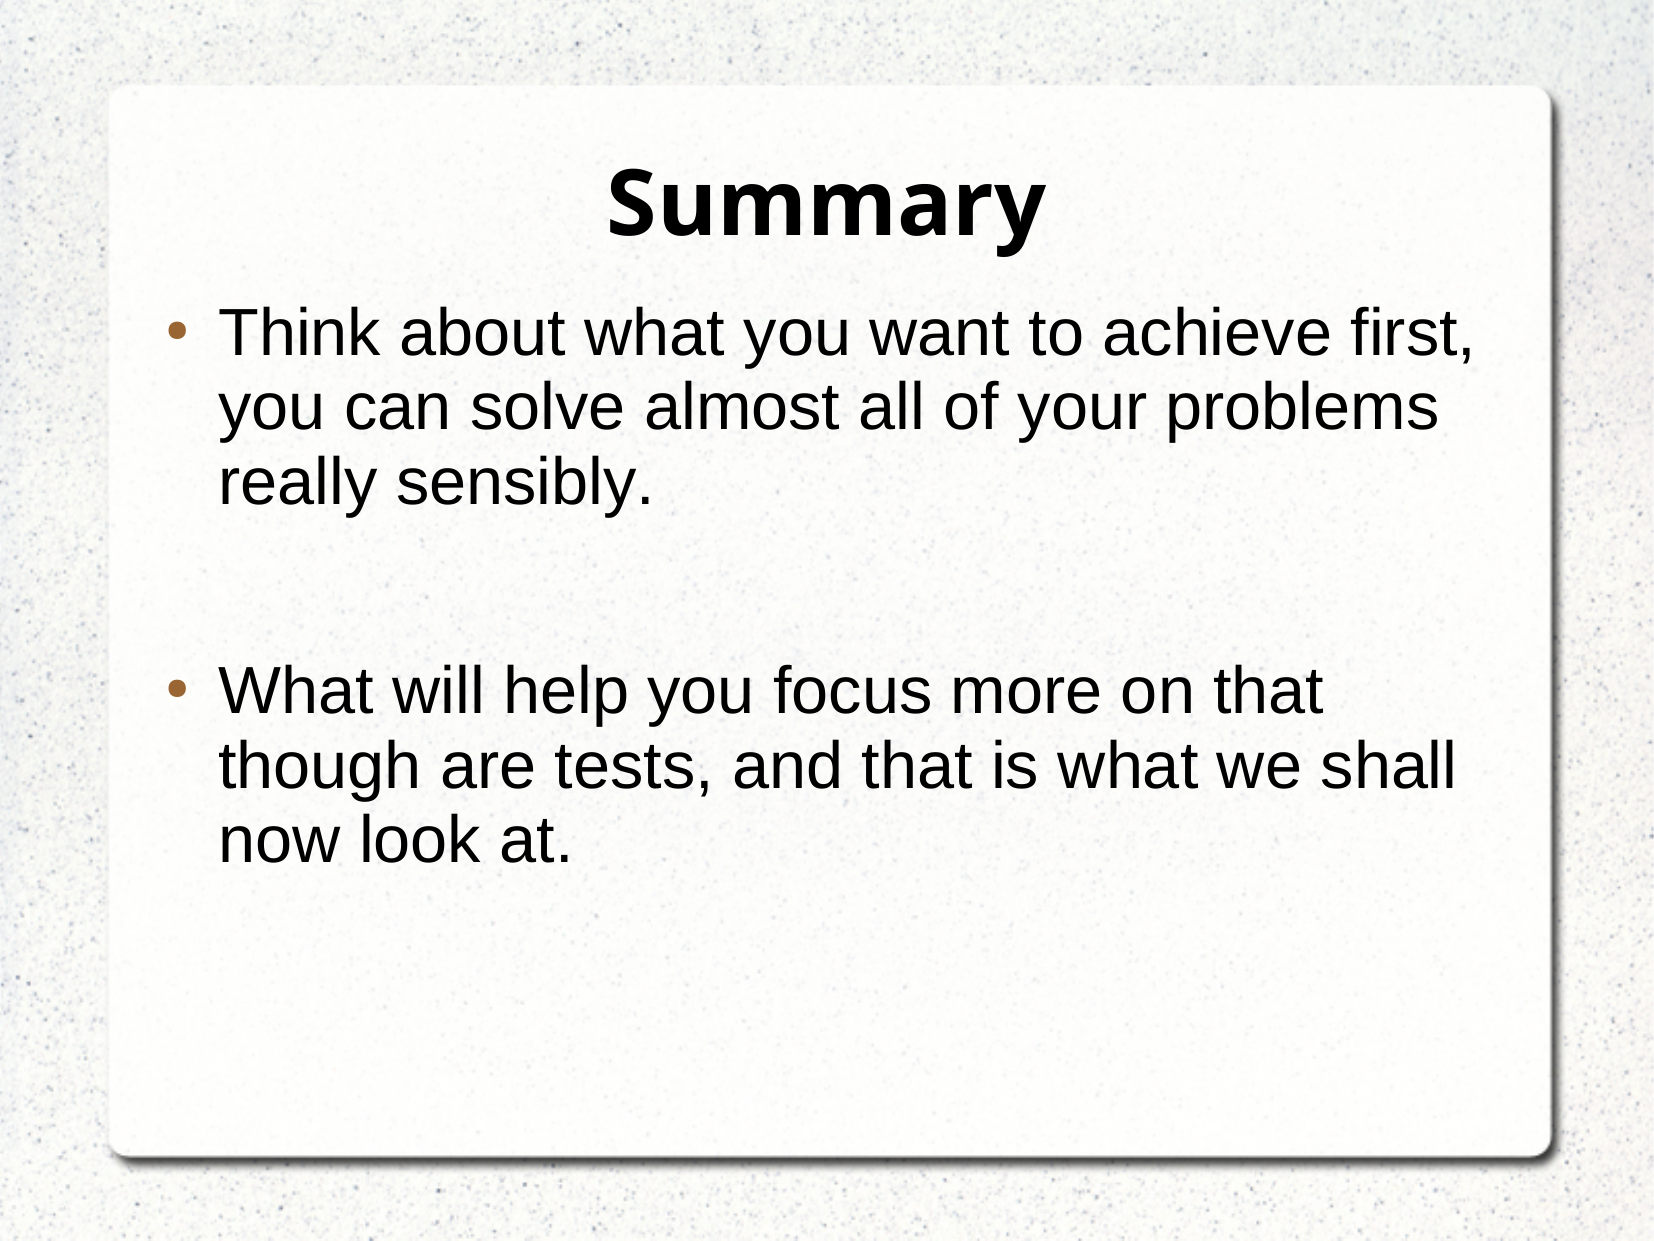

# Summary
Think about what you want to achieve first, you can solve almost all of your problems really sensibly.
What will help you focus more on that though are tests, and that is what we shall now look at.